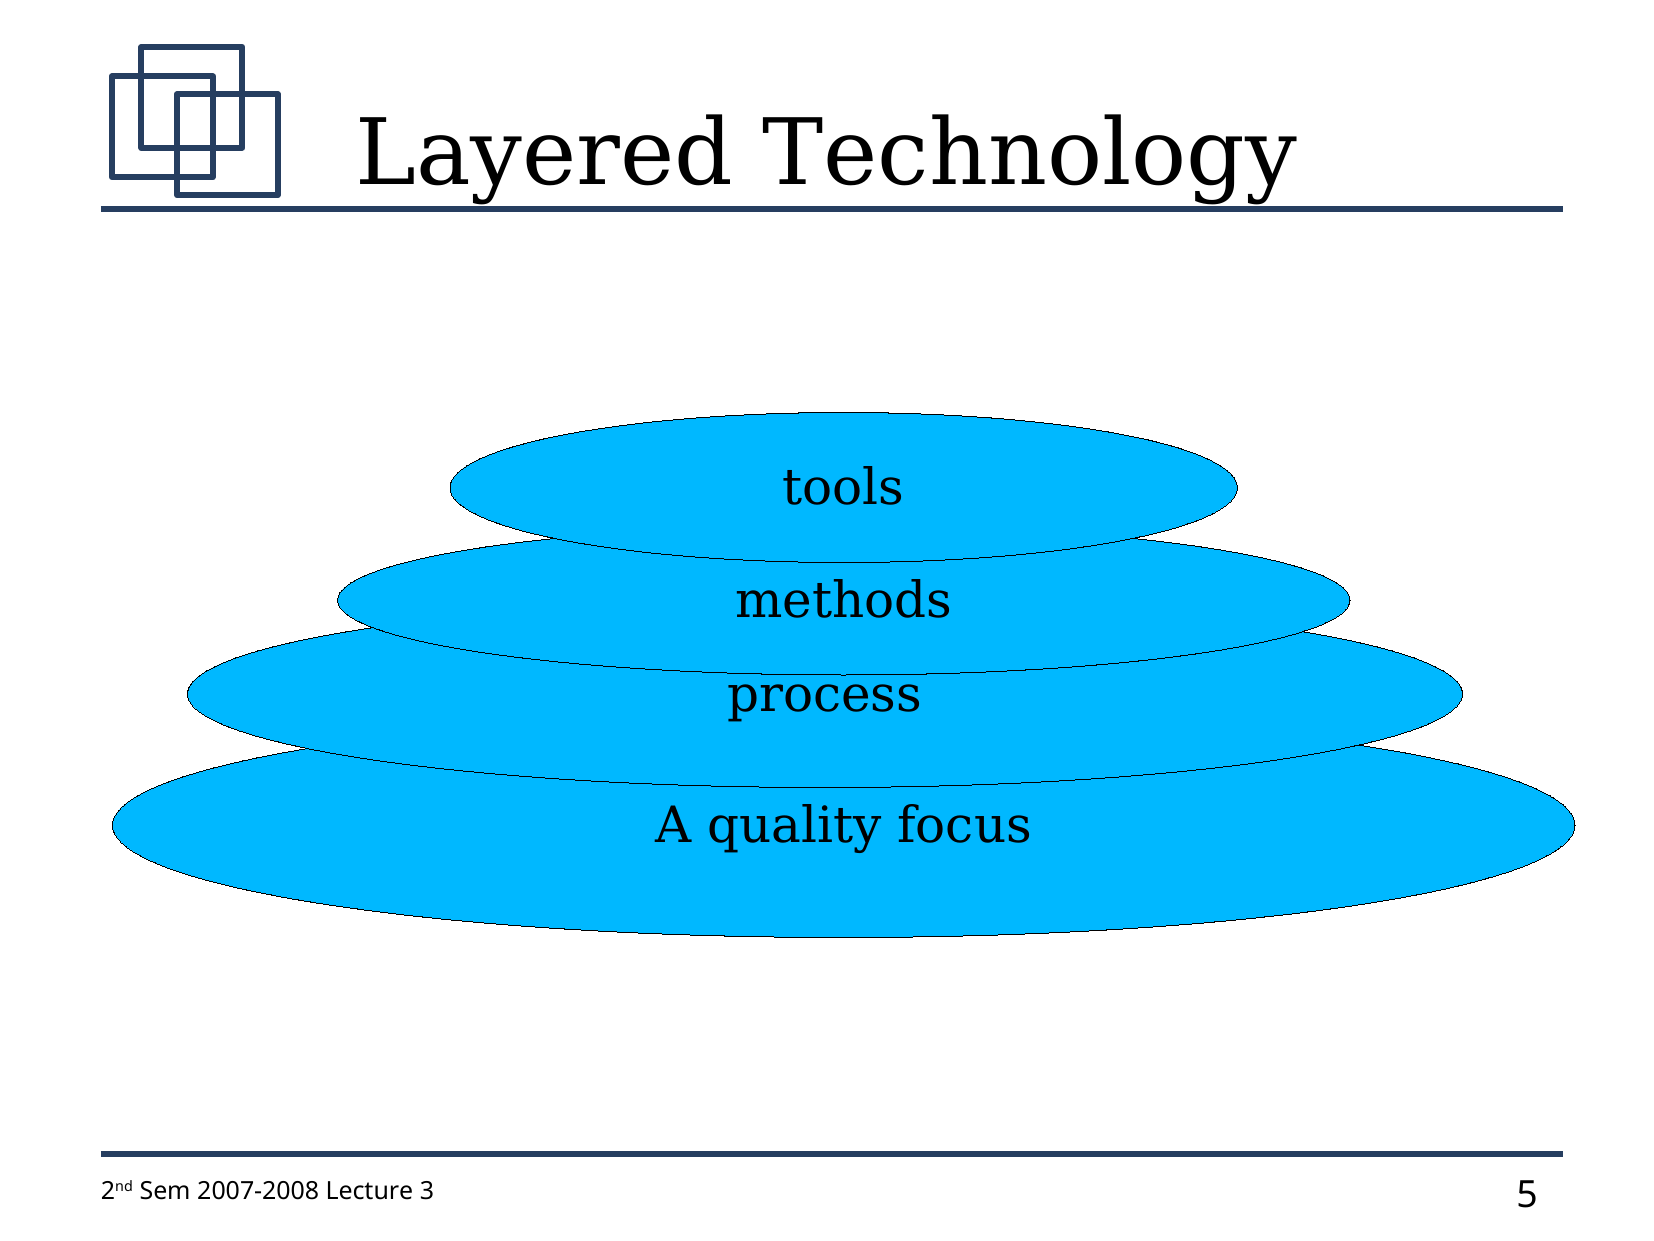

# Layered Technology
tools
methods
process
A quality focus